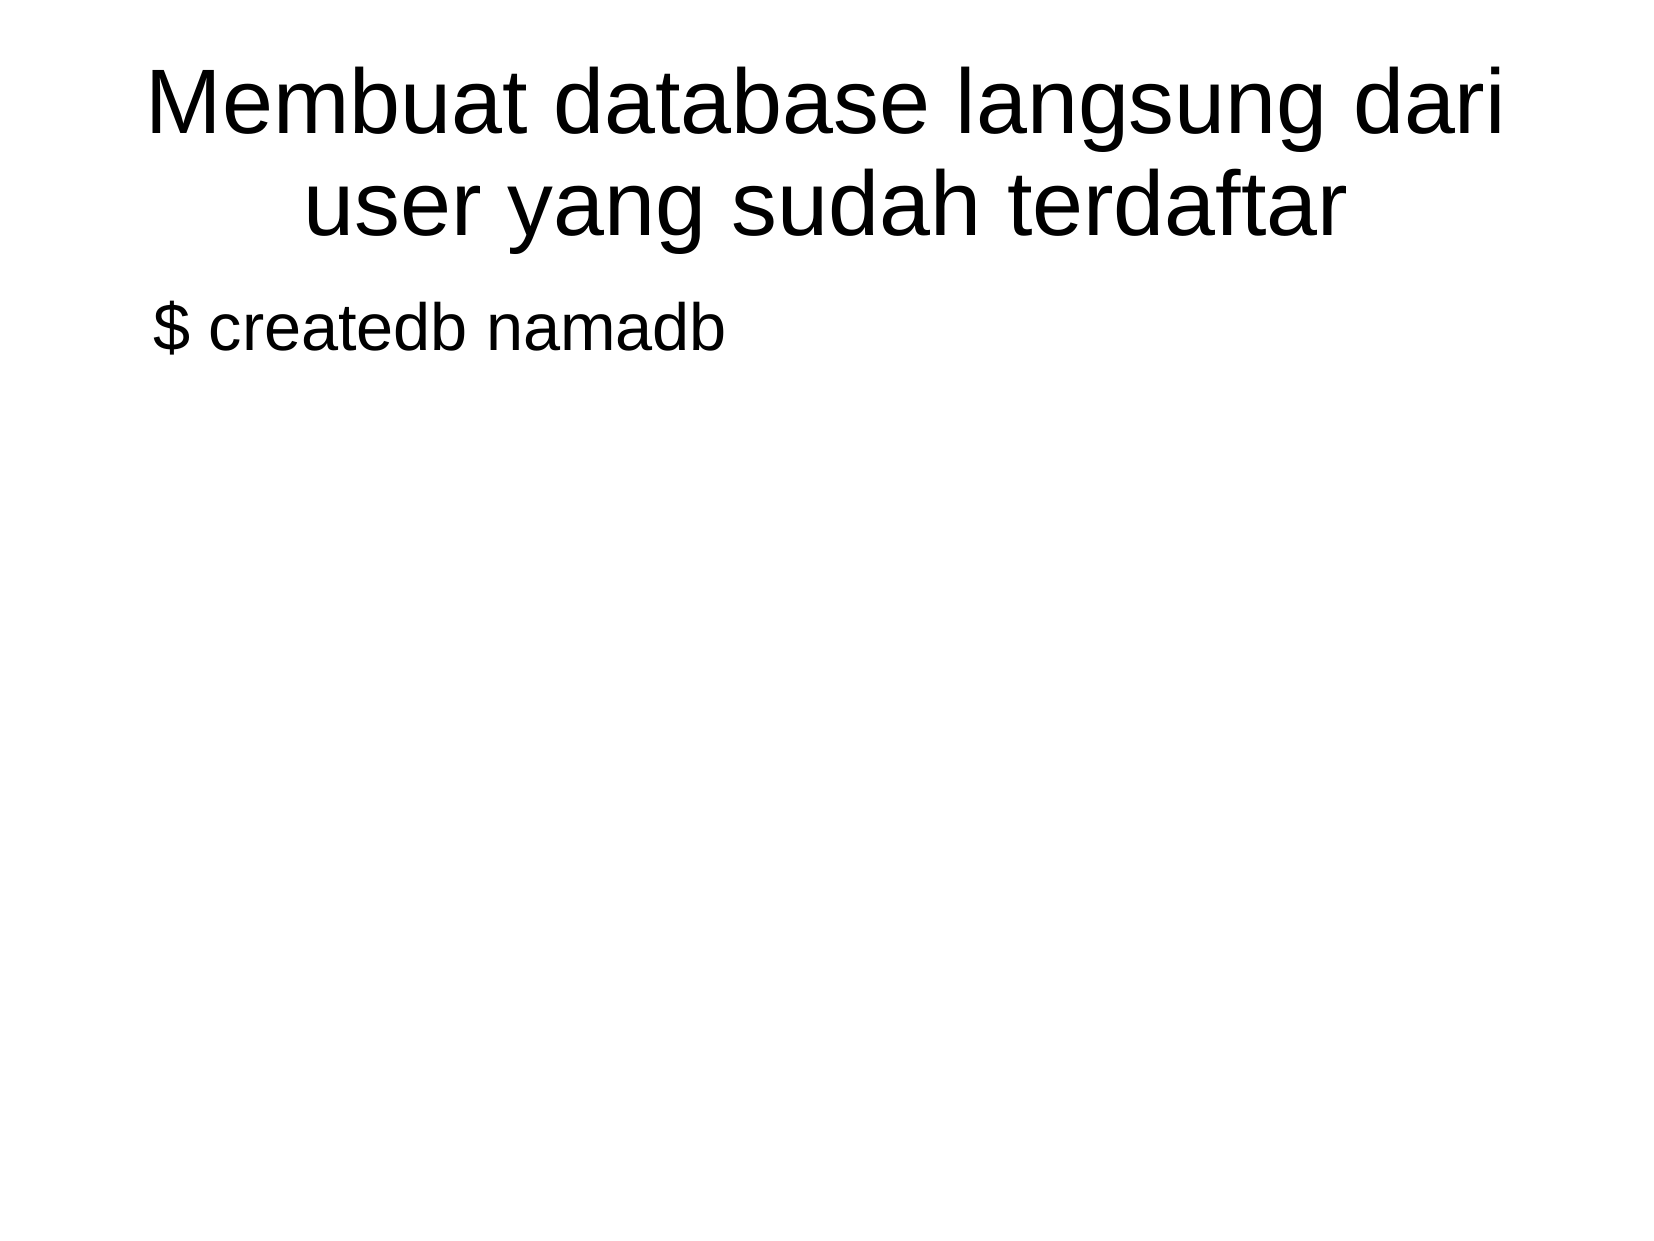

# Membuat database langsung dari user yang sudah terdaftar
$ createdb namadb